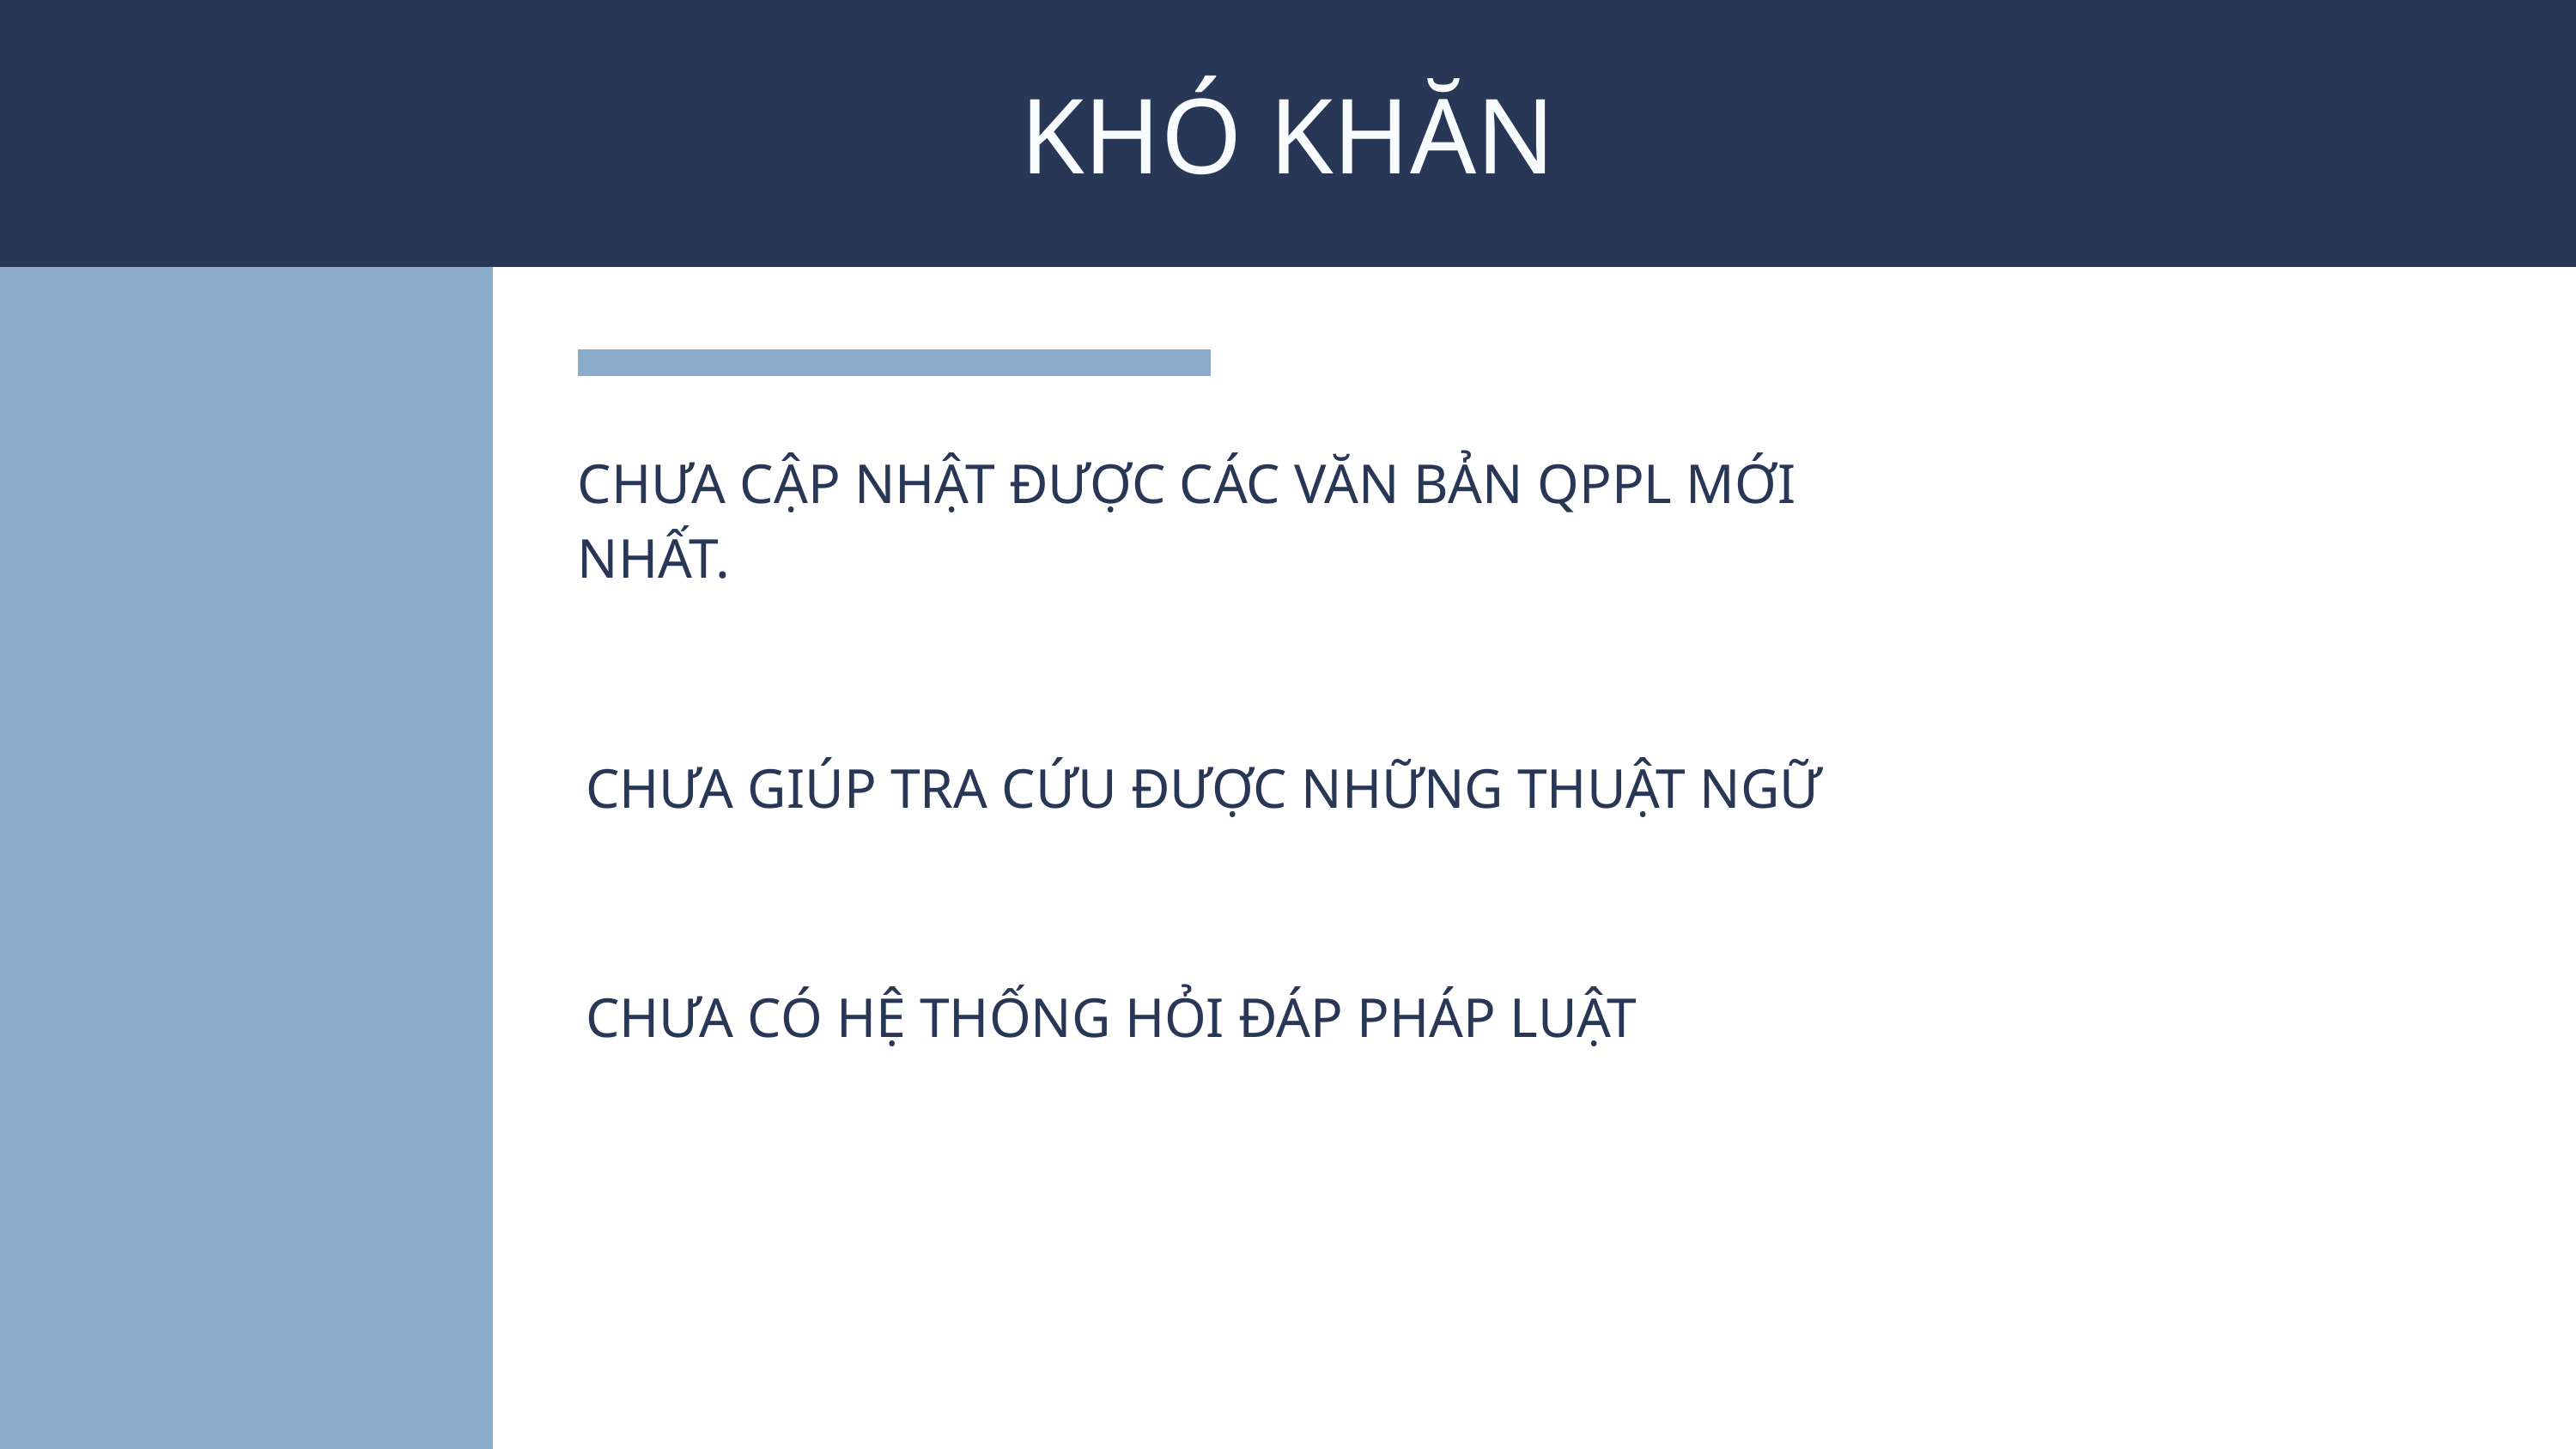

KHÓ KHĂN
CHƯA CẬP NHẬT ĐƯỢC CÁC VĂN BẢN QPPL MỚI NHẤT.
CHƯA GIÚP TRA CỨU ĐƯỢC NHỮNG THUẬT NGỮ
CHƯA CÓ HỆ THỐNG HỎI ĐÁP PHÁP LUẬT